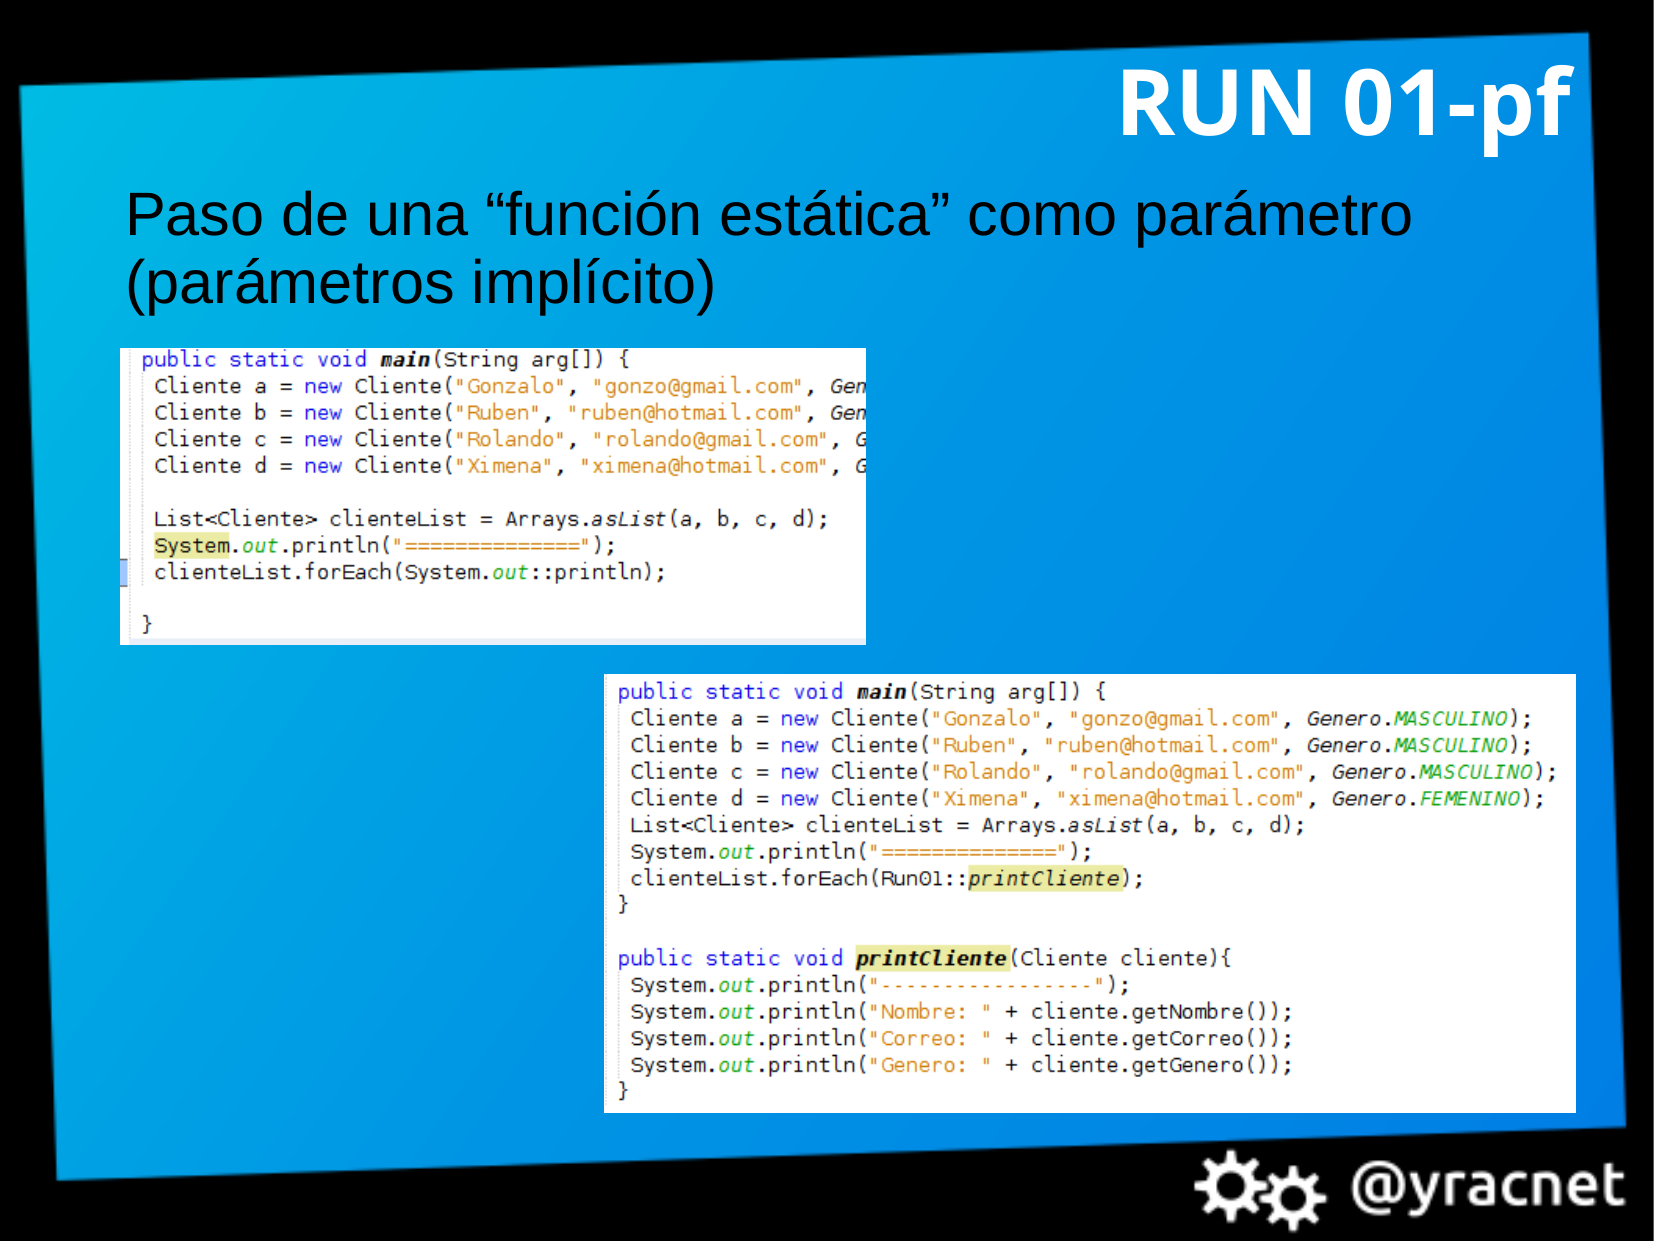

RUN 01-pf
# Paso de una “función estática” como parámetro (parámetros implícito)